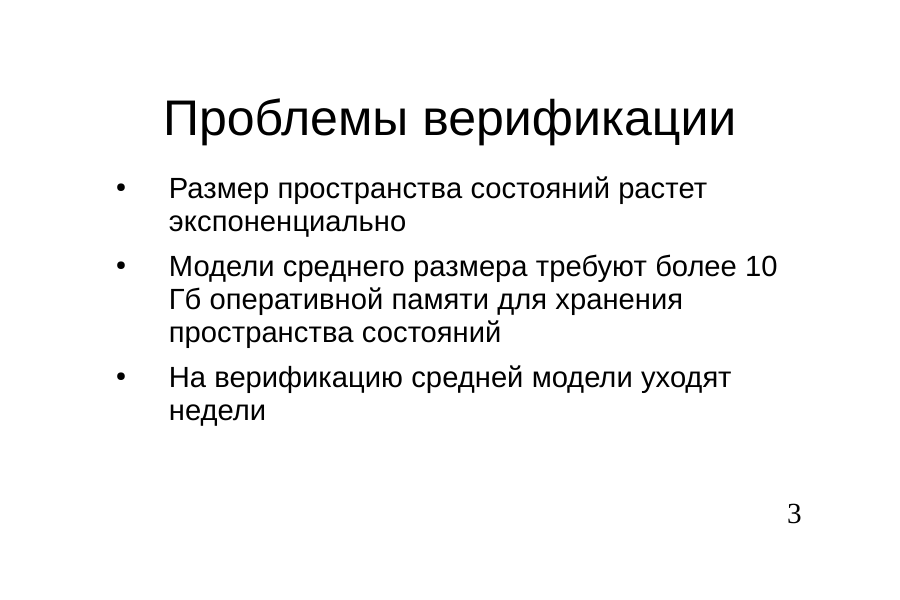

# Проблемы верификации
Размер пространства состояний растет экспоненциально
Модели среднего размера требуют более 10 Гб оперативной памяти для хранения пространства состояний
На верификацию средней модели уходят недели
3